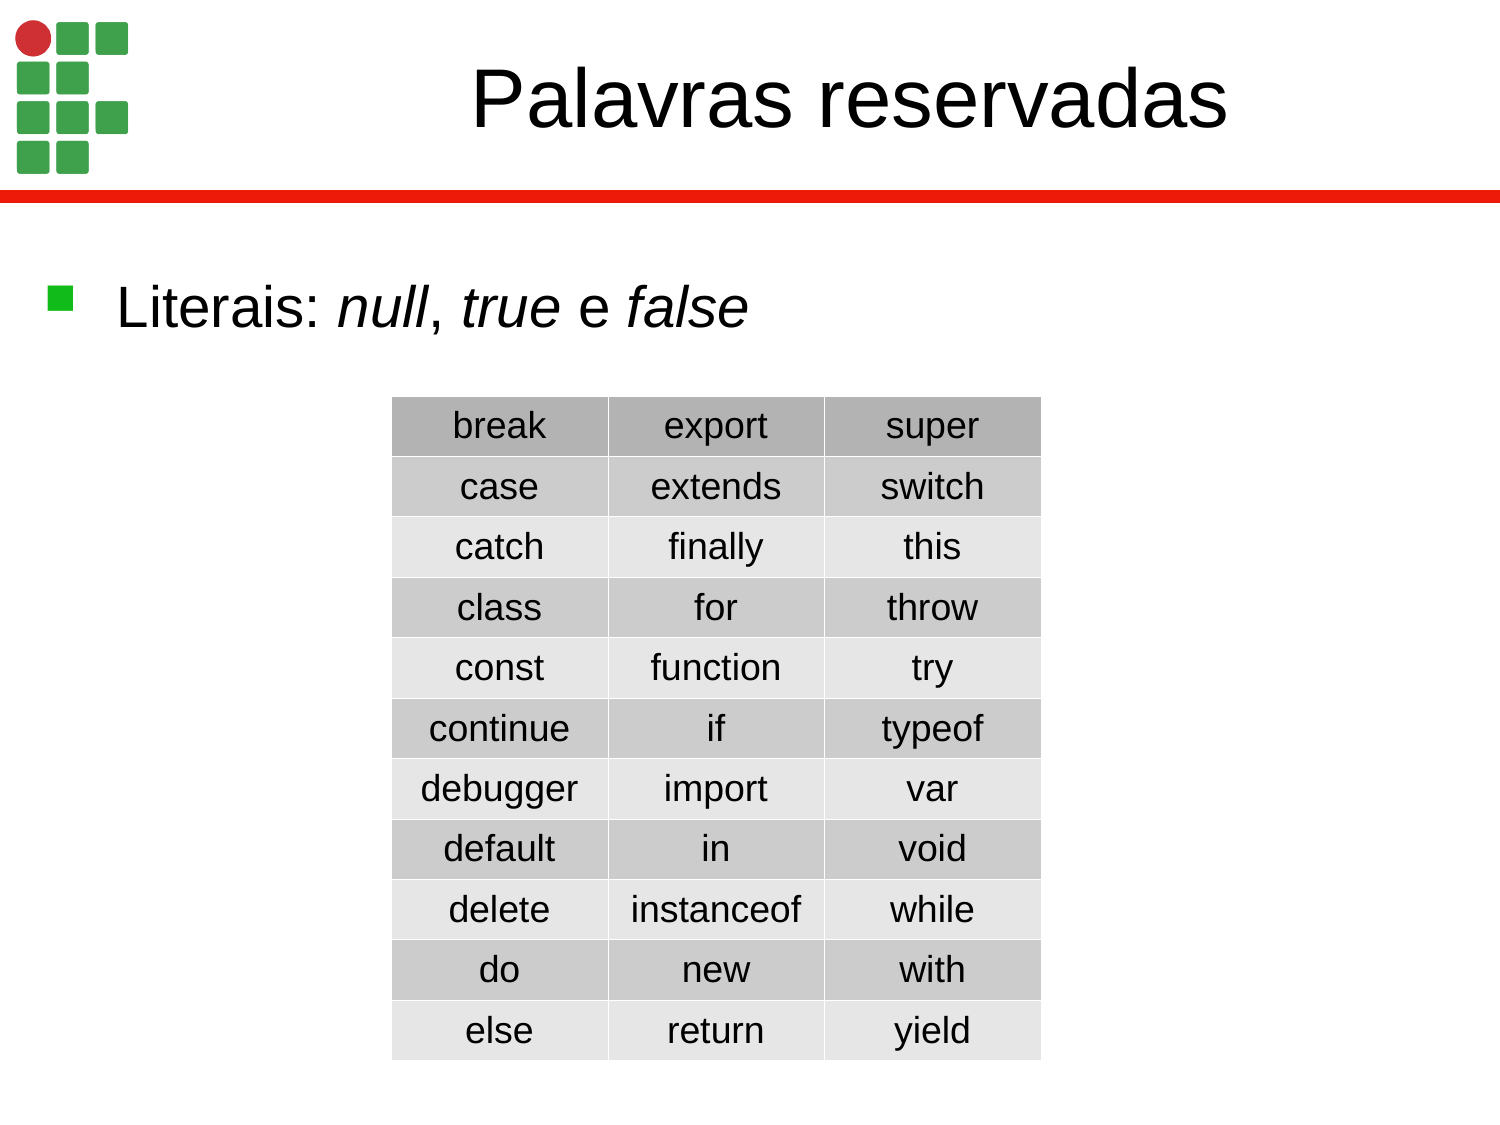

# Palavras reservadas
 Literais: null, true e false
| break | export | super |
| --- | --- | --- |
| case | extends | switch |
| catch | finally | this |
| class | for | throw |
| const | function | try |
| continue | if | typeof |
| debugger | import | var |
| default | in | void |
| delete | instanceof | while |
| do | new | with |
| else | return | yield |